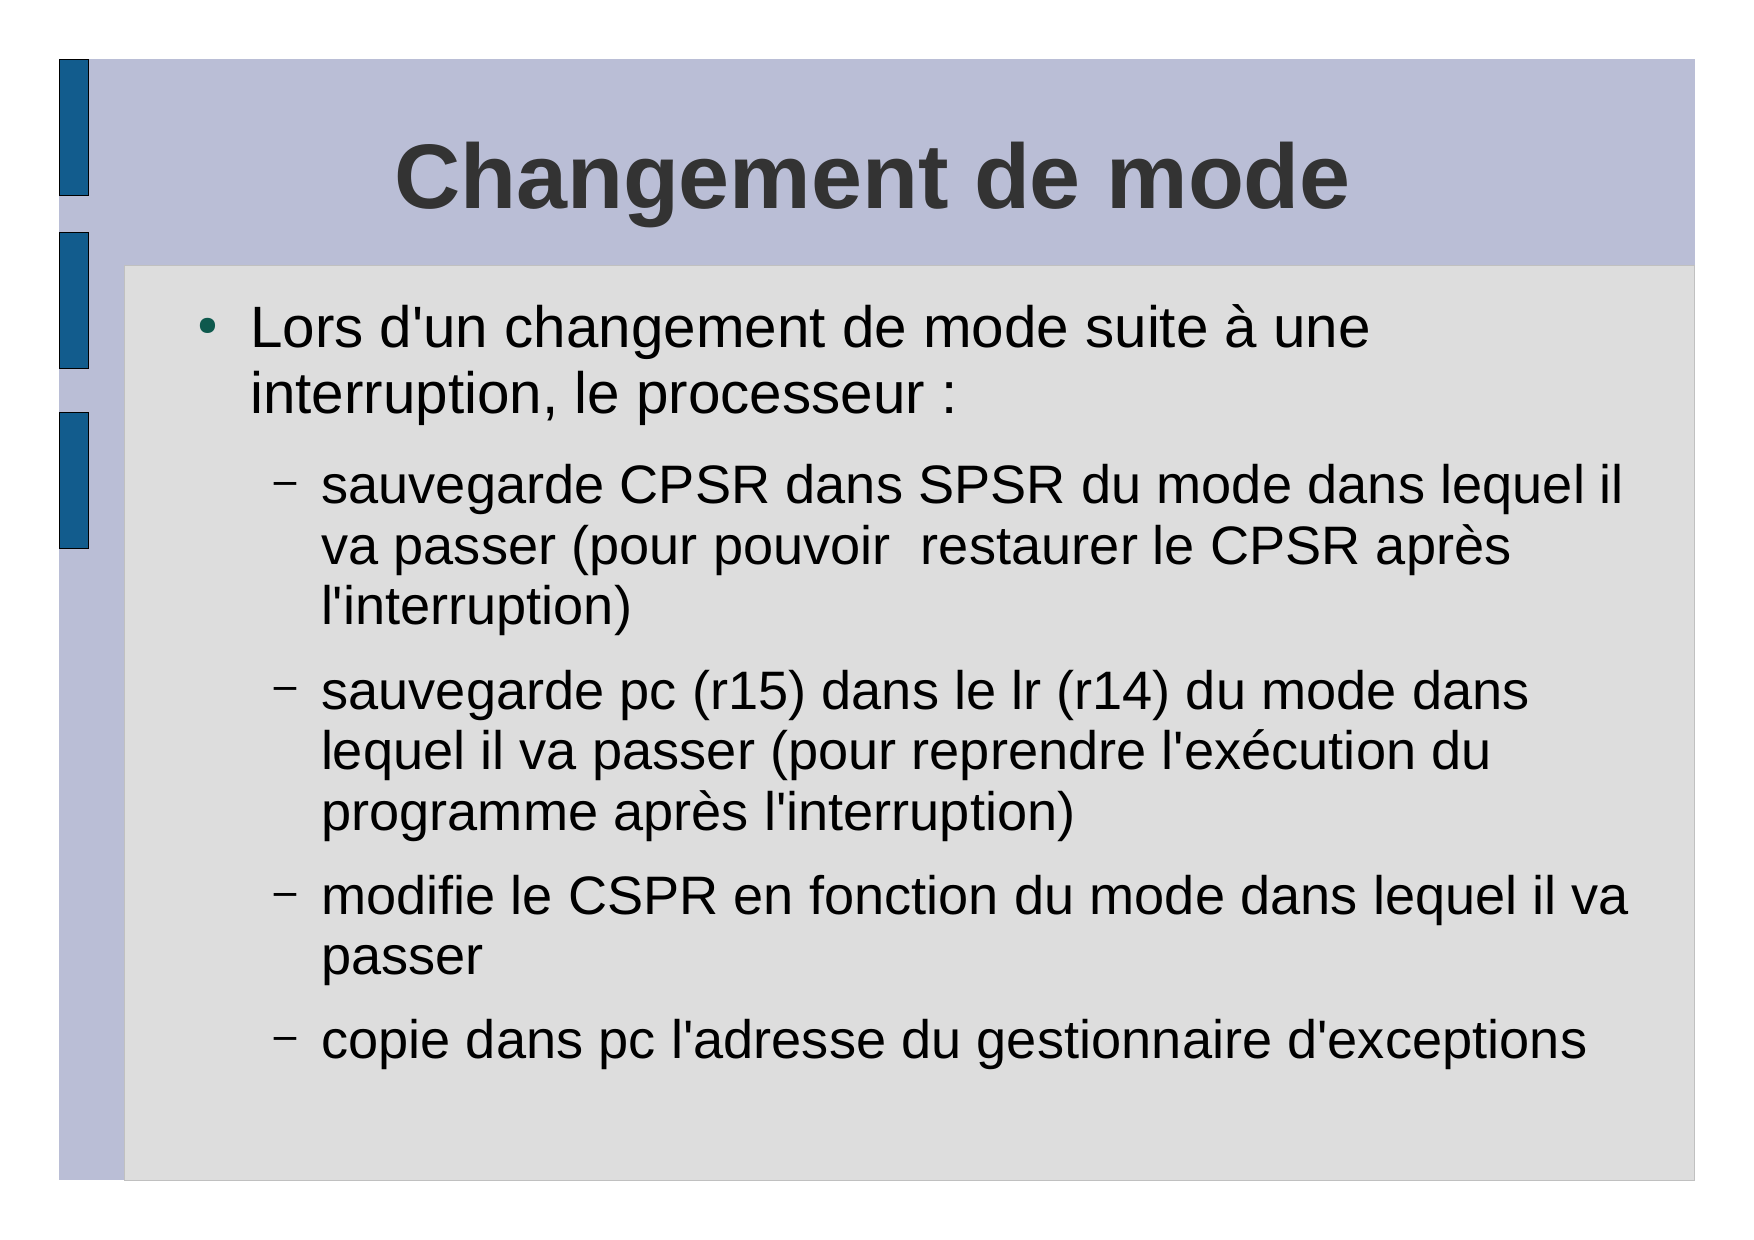

# Changement de mode
Lors d'un changement de mode suite à une interruption, le processeur :
sauvegarde CPSR dans SPSR du mode dans lequel il va passer (pour pouvoir restaurer le CPSR après l'interruption)
sauvegarde pc (r15) dans le lr (r14) du mode dans lequel il va passer (pour reprendre l'exécution du programme après l'interruption)
modifie le CSPR en fonction du mode dans lequel il va passer
copie dans pc l'adresse du gestionnaire d'exceptions